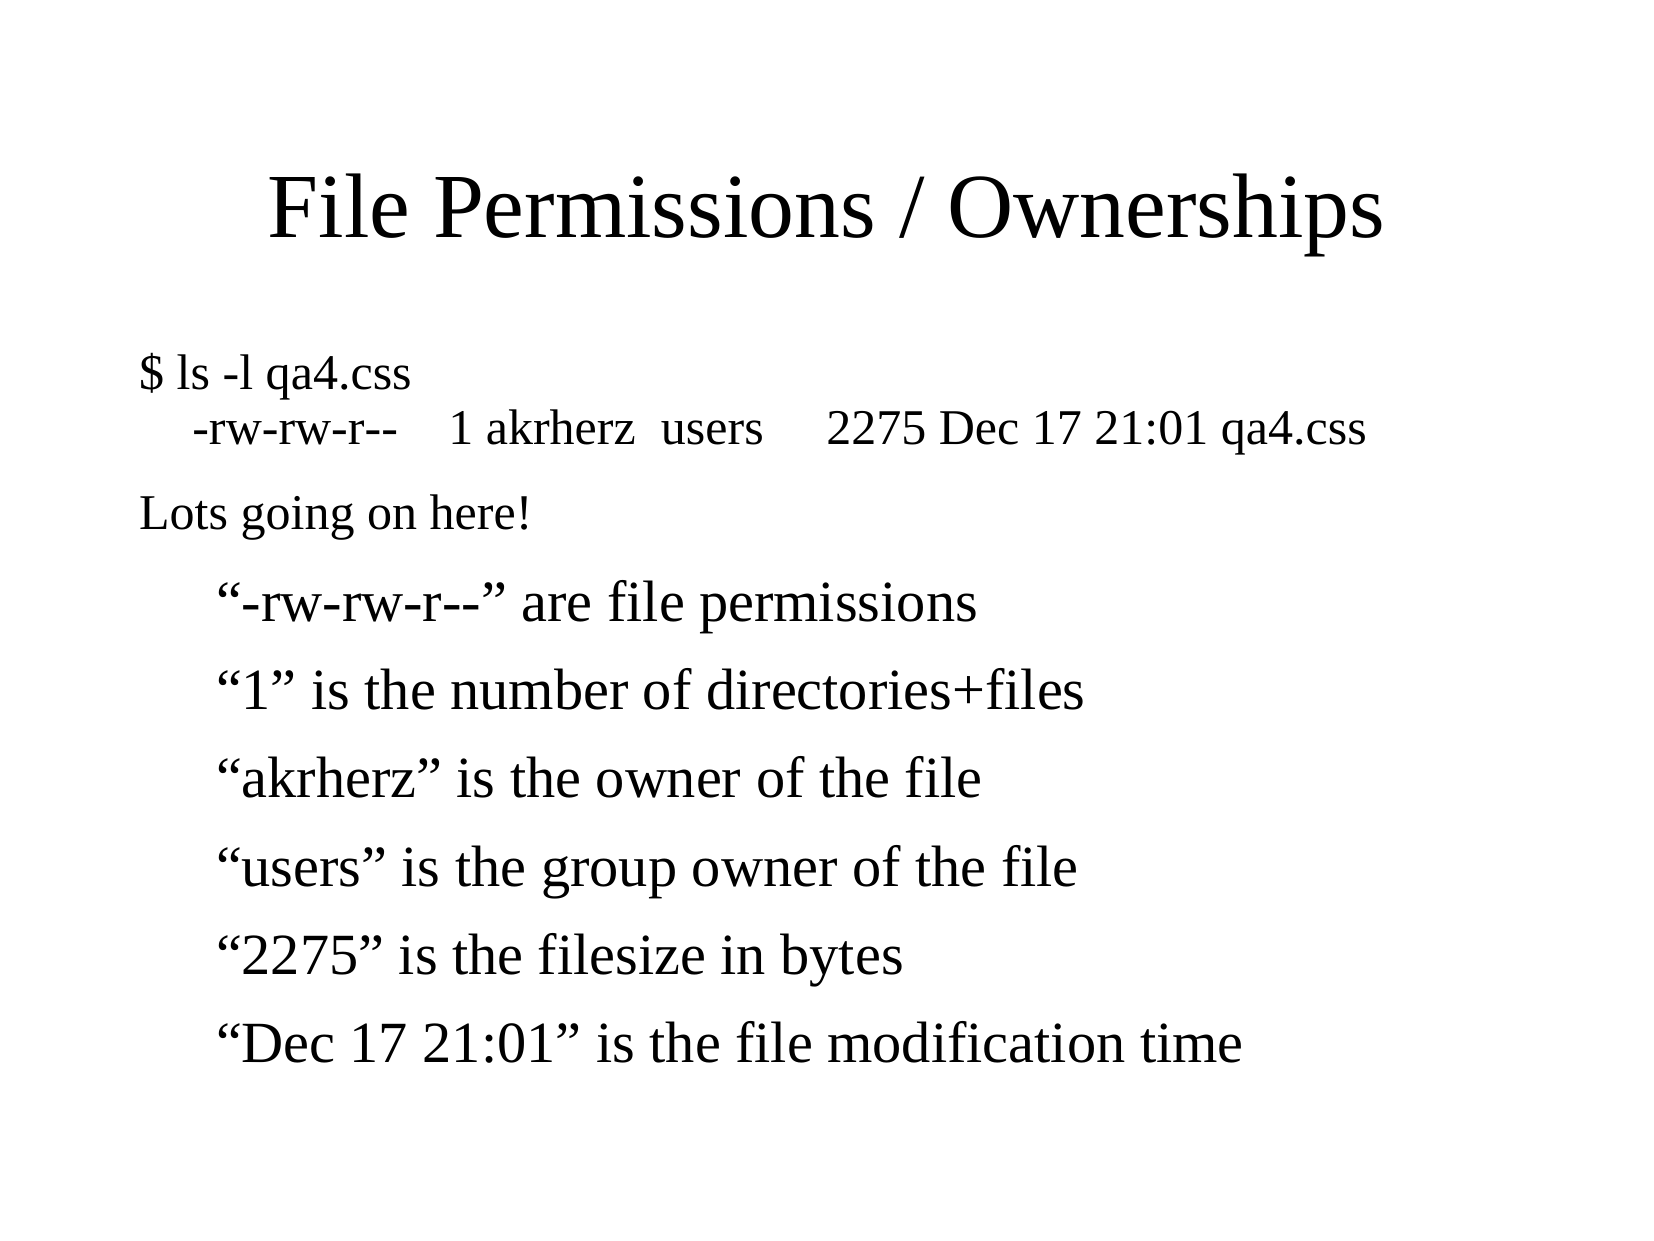

# File Permissions / Ownerships
$ ls -l qa4.css
-rw-rw-r-- 1 akrherz users 2275 Dec 17 21:01 qa4.css
Lots going on here!
“-rw-rw-r--” are file permissions
“1” is the number of directories+files
“akrherz” is the owner of the file
“users” is the group owner of the file
“2275” is the filesize in bytes
“Dec 17 21:01” is the file modification time